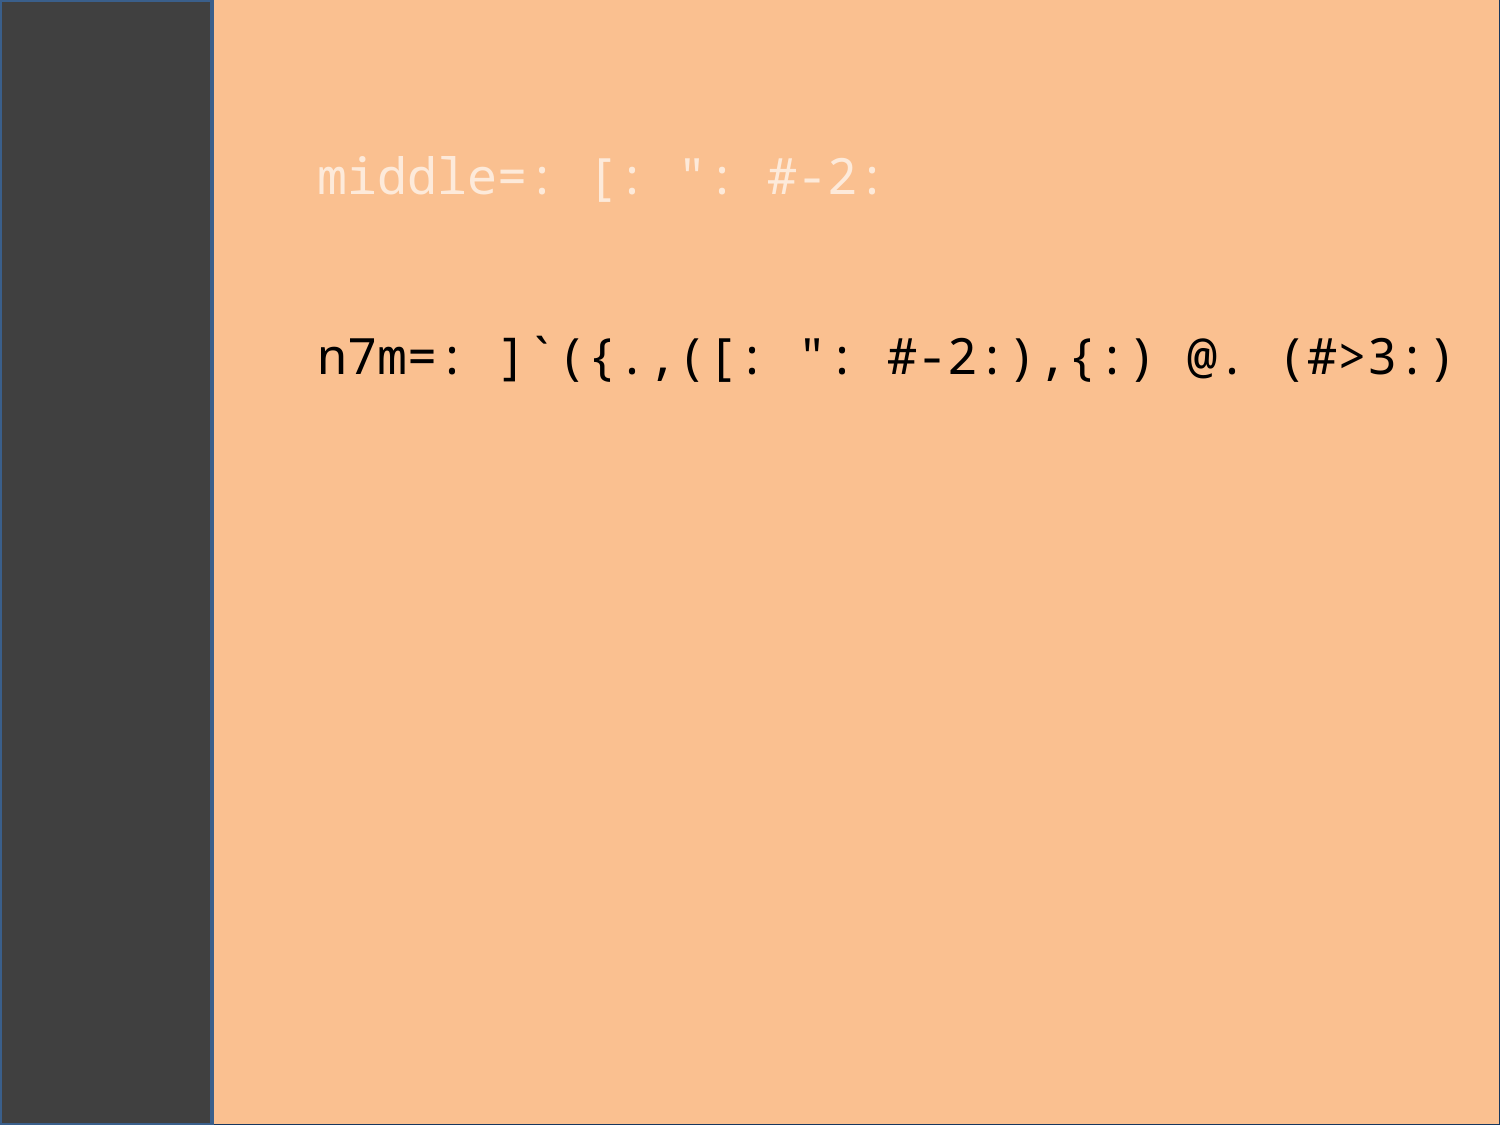

middle=: [: ": #-2:
 n7m=: ]`({.,([: ": #-2:),{:) @. (#>3:)